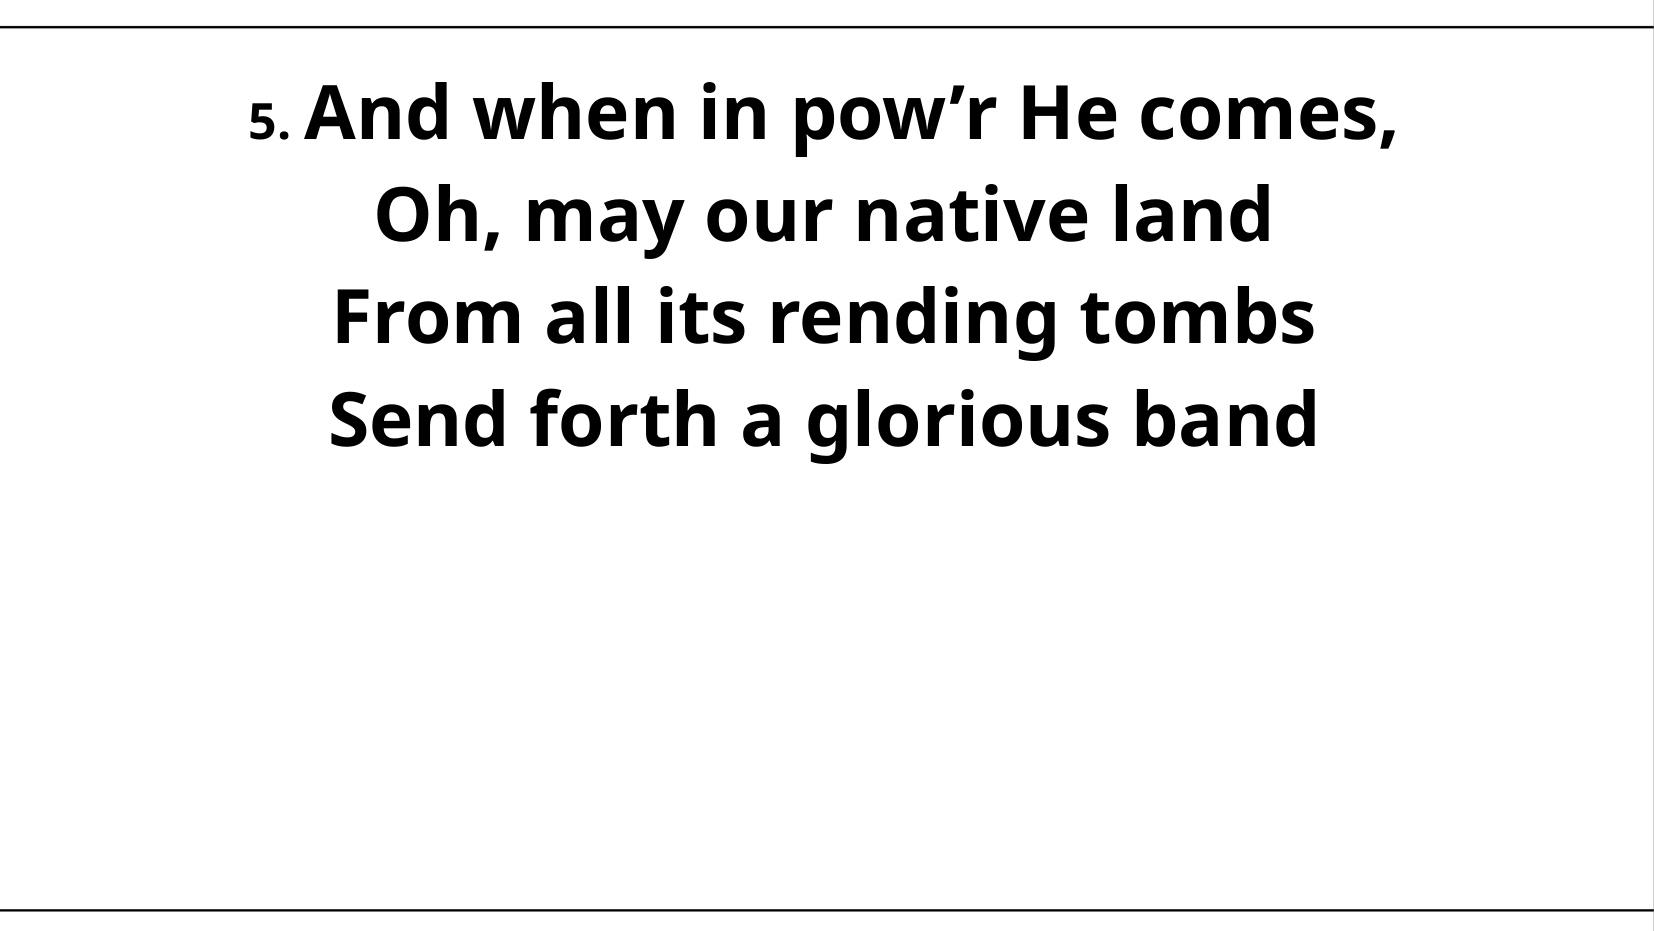

5. And when in pow’r He comes,
Oh, may our native land
From all its rending tombs
Send forth a glorious band